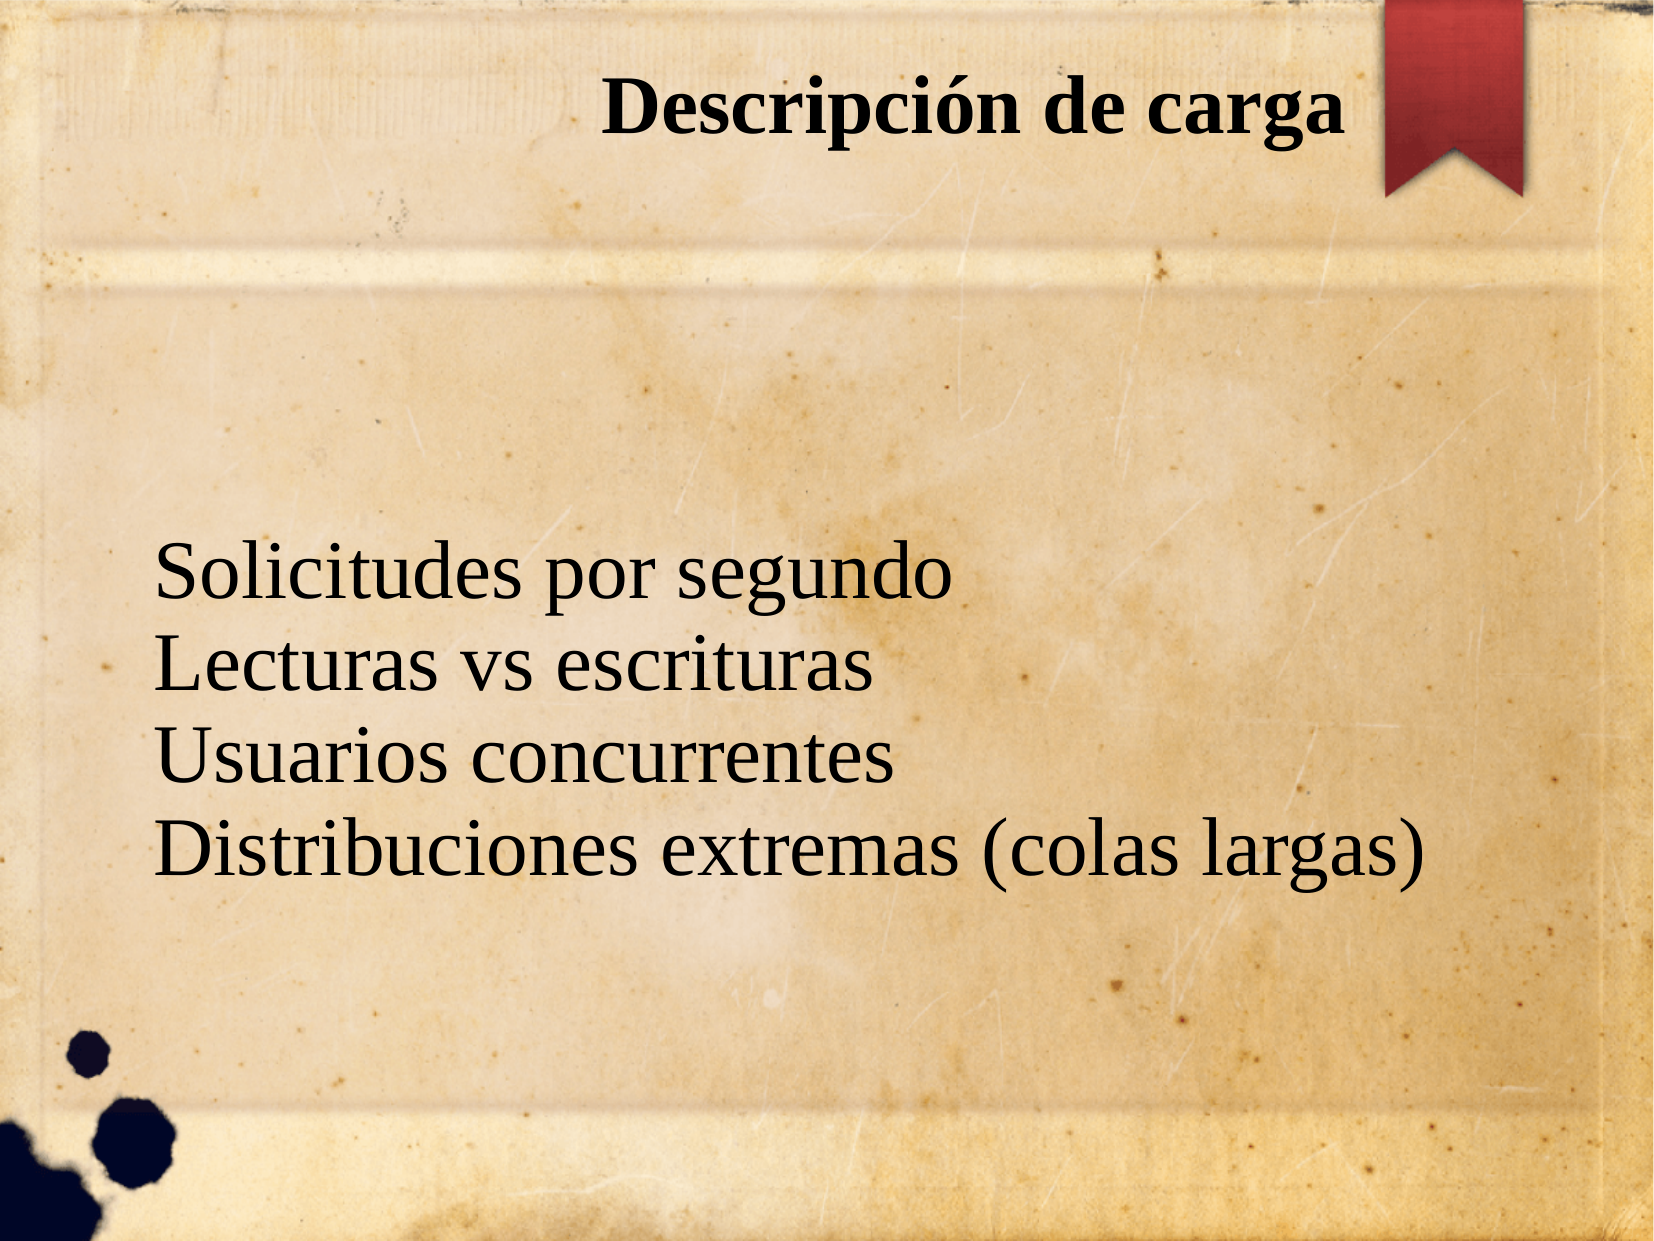

# Descripción de carga
Solicitudes por segundo
Lecturas vs escrituras
Usuarios concurrentes
Distribuciones extremas (colas largas)